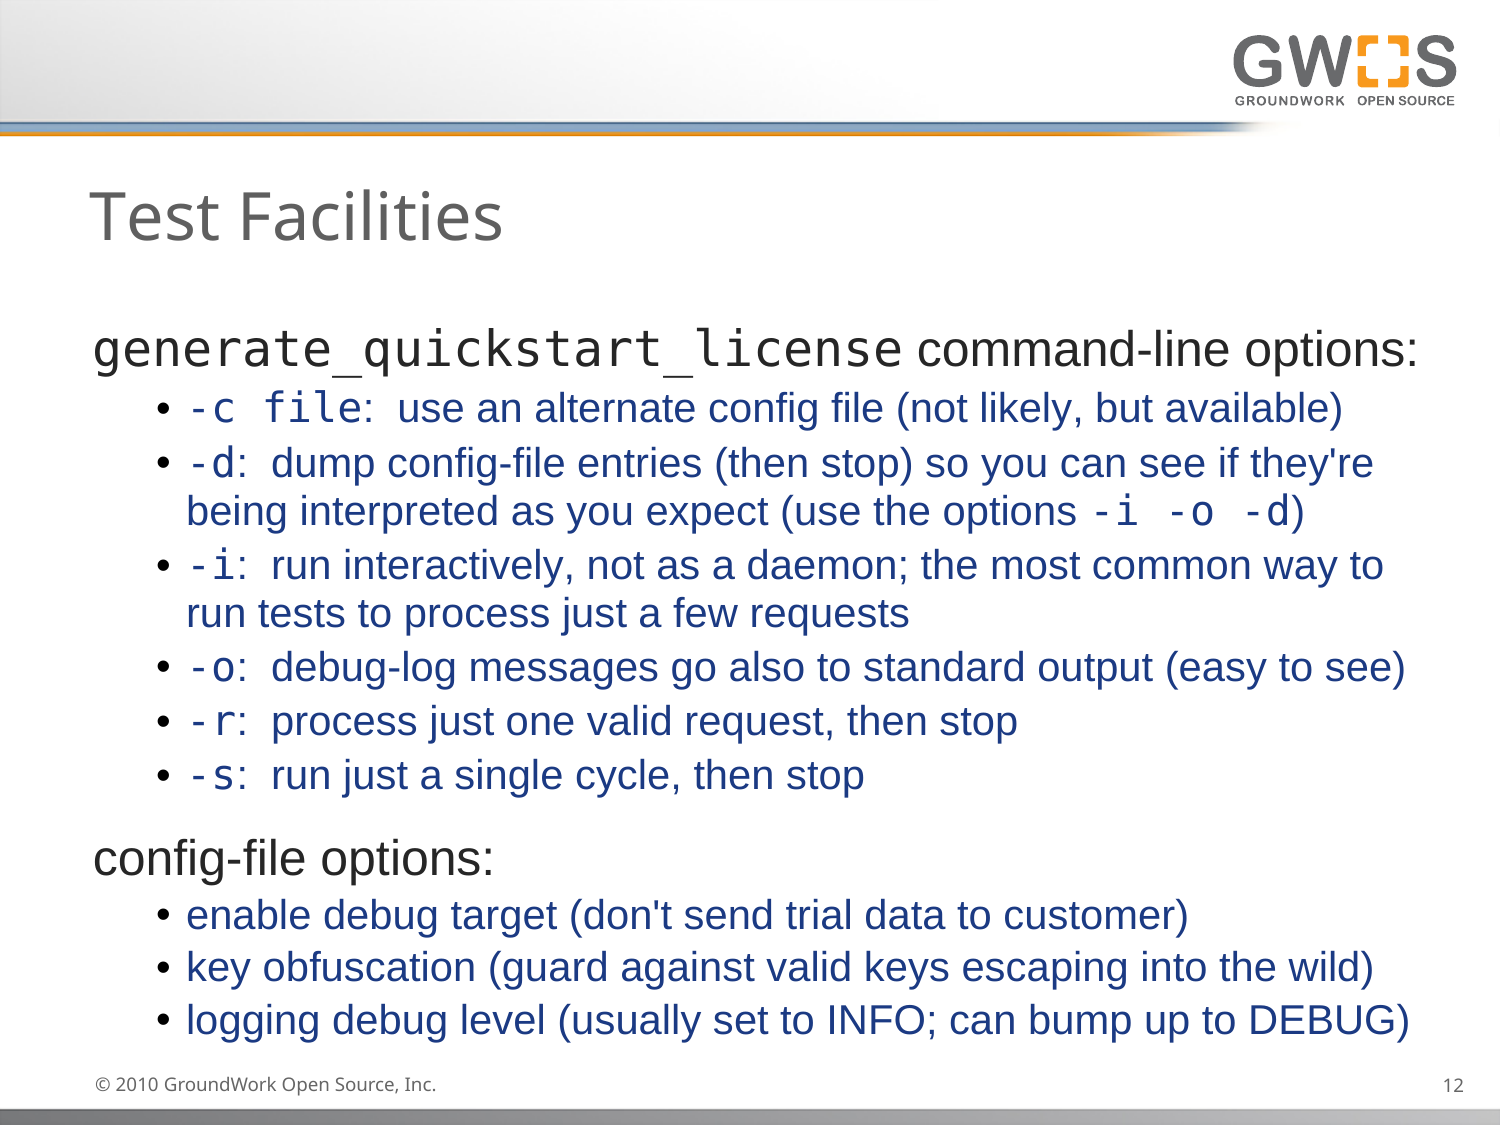

# Test Facilities
generate_quickstart_license command-line options:
-c file: use an alternate config file (not likely, but available)
-d: dump config-file entries (then stop) so you can see if they're being interpreted as you expect (use the options -i -o -d)
-i: run interactively, not as a daemon; the most common way to run tests to process just a few requests
-o: debug-log messages go also to standard output (easy to see)
-r: process just one valid request, then stop
-s: run just a single cycle, then stop
config-file options:
enable debug target (don't send trial data to customer)
key obfuscation (guard against valid keys escaping into the wild)
logging debug level (usually set to INFO; can bump up to DEBUG)
12